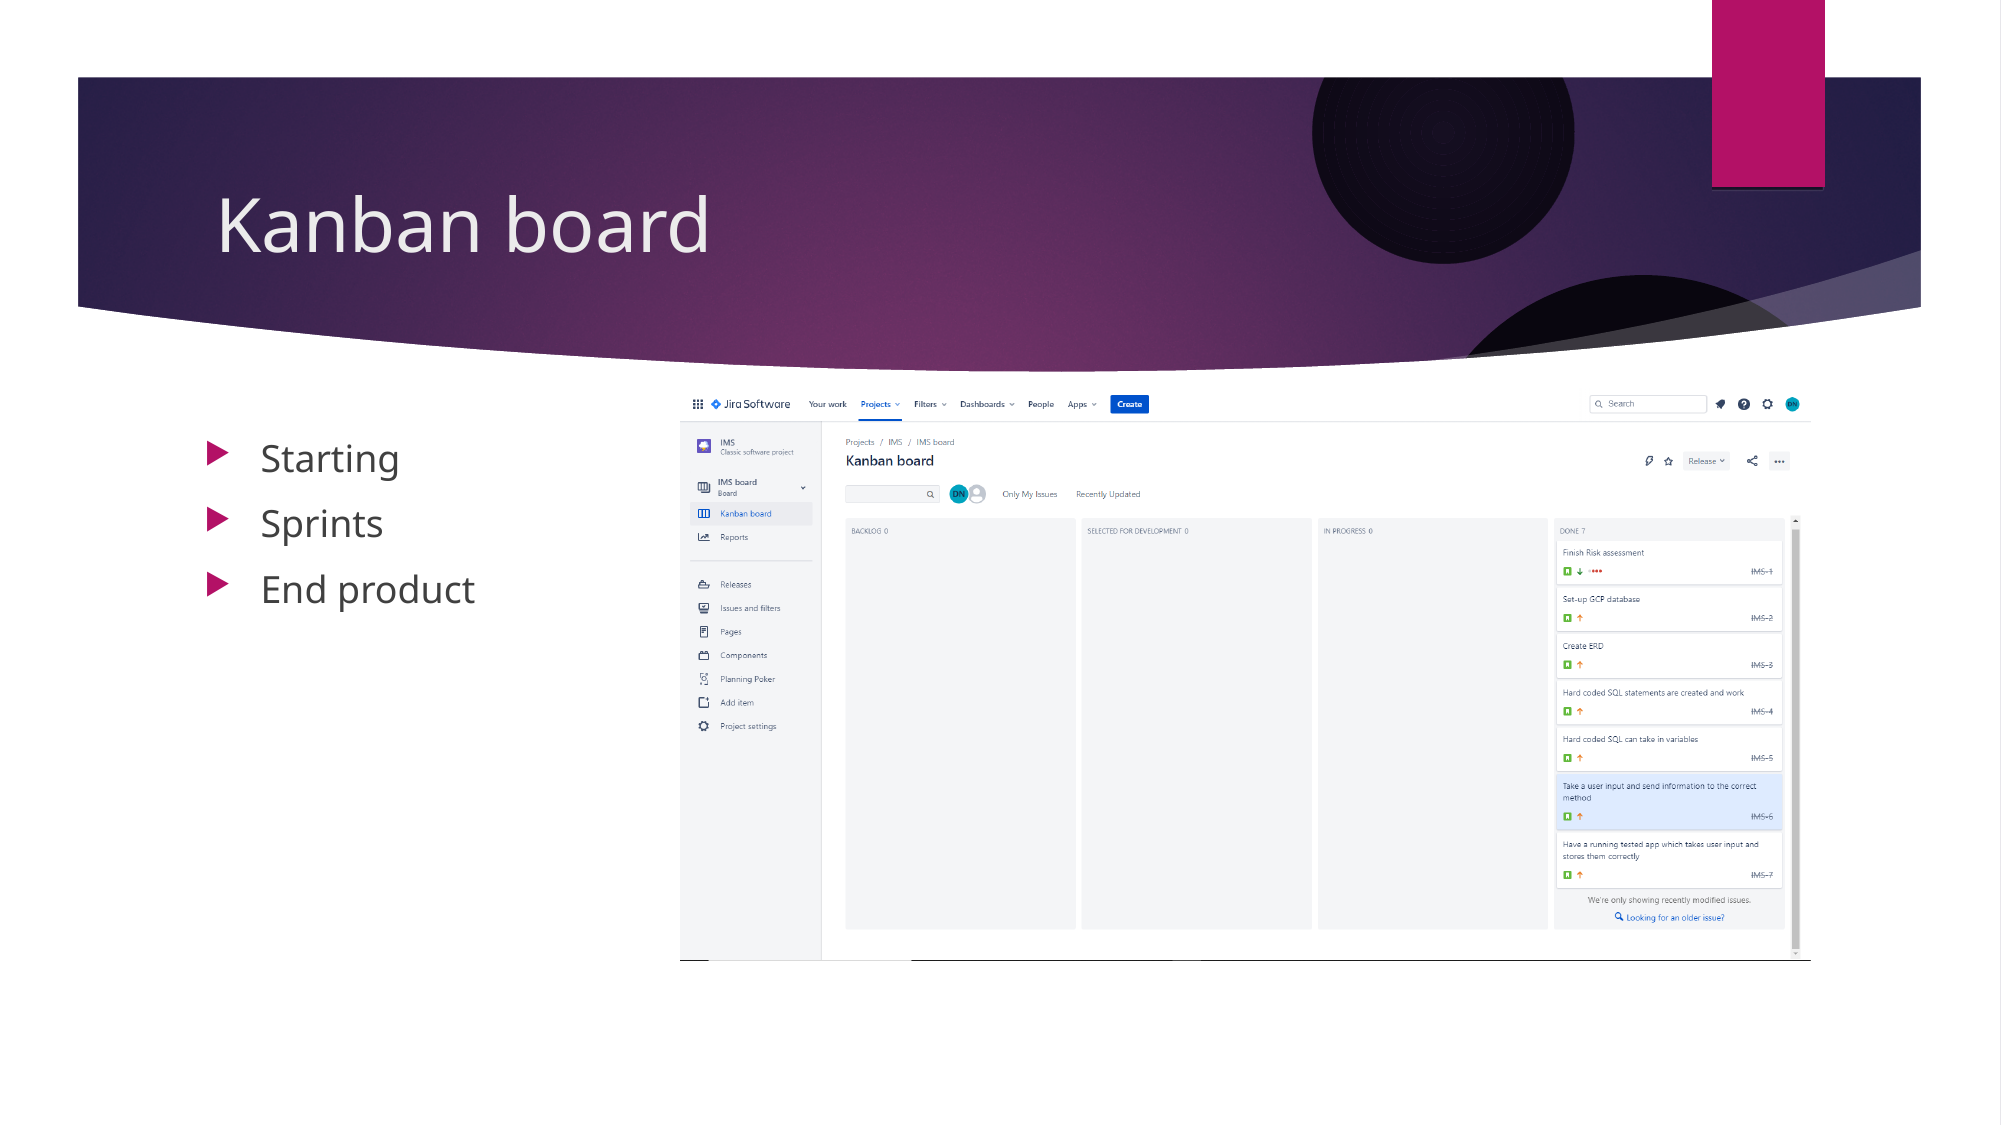

# Kanban board
Starting
Sprints
End product